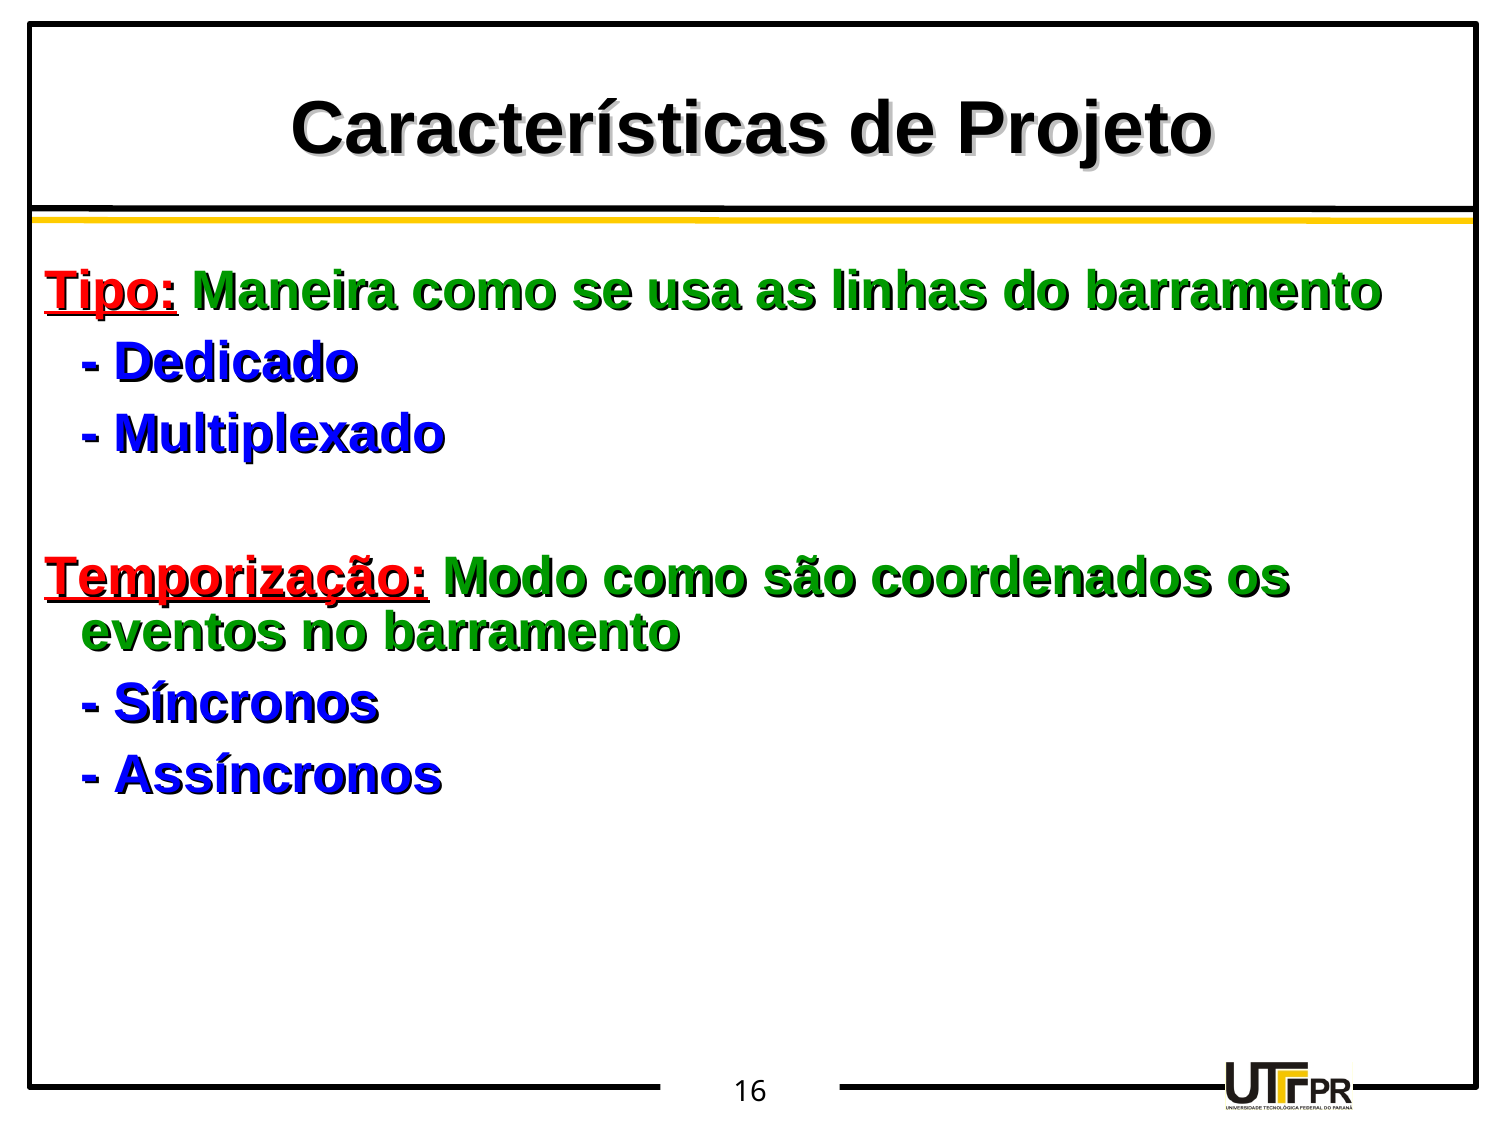

# Características de Projeto
Tipo: Maneira como se usa as linhas do barramento
	- Dedicado
	- Multiplexado
Temporização: Modo como são coordenados os eventos no barramento
	- Síncronos
	- Assíncronos